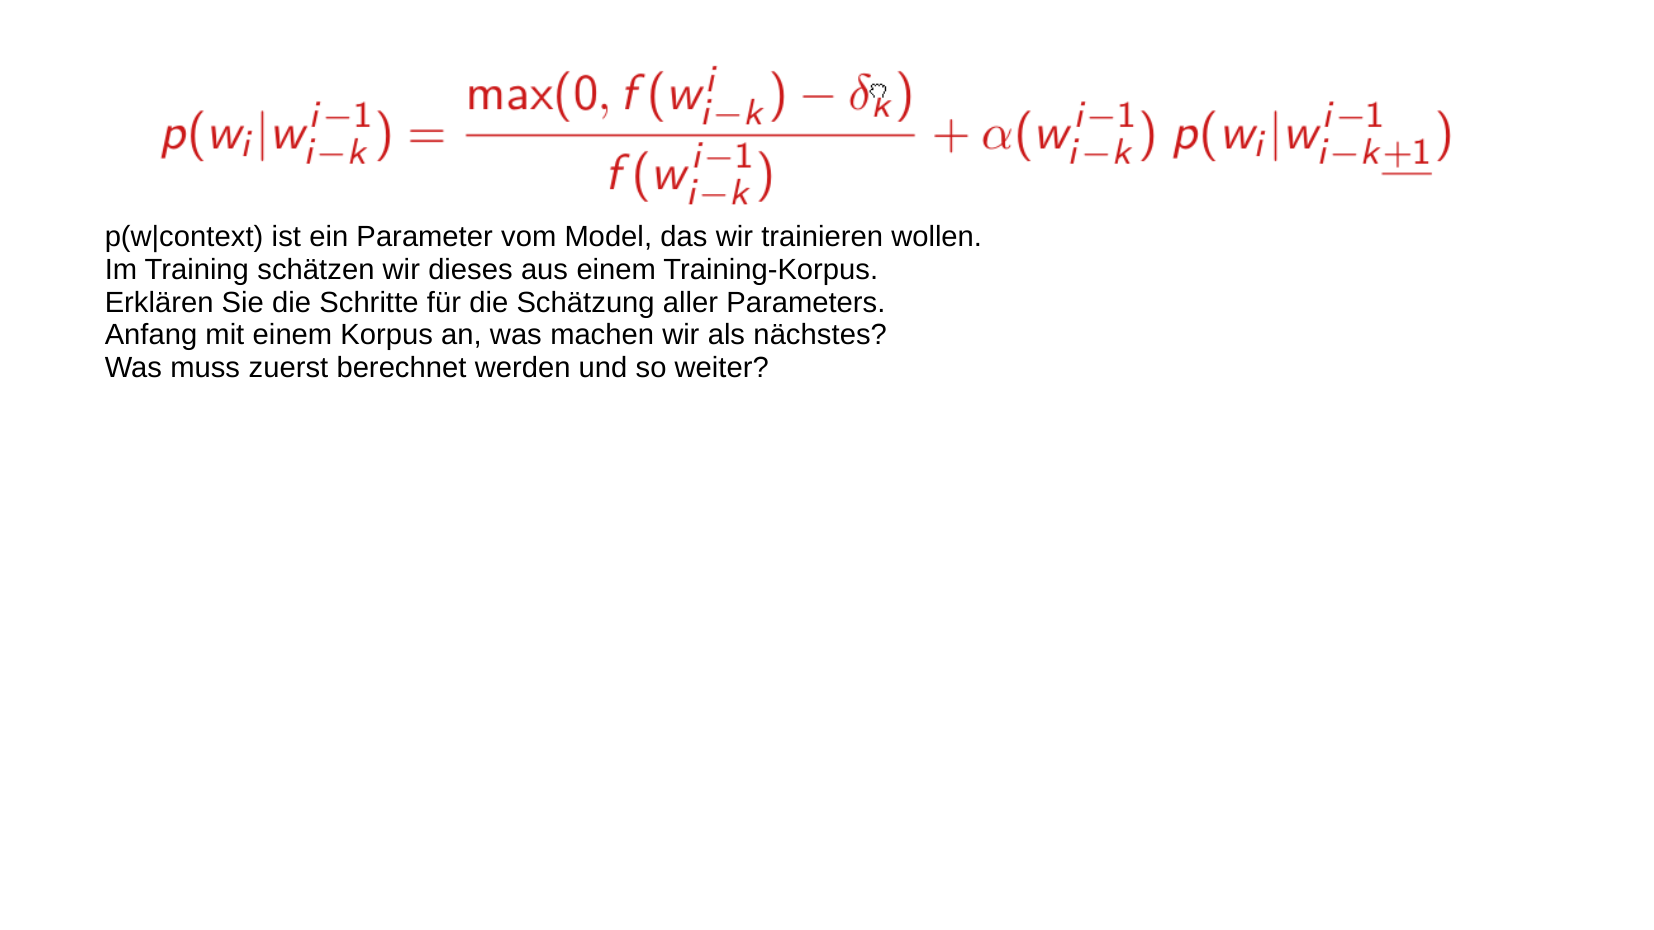

p(w|context) ist ein Parameter vom Model, das wir trainieren wollen.
Im Training schätzen wir dieses aus einem Training-Korpus.
Erklären Sie die Schritte für die Schätzung aller Parameters.
Anfang mit einem Korpus an, was machen wir als nächstes?
Was muss zuerst berechnet werden und so weiter?